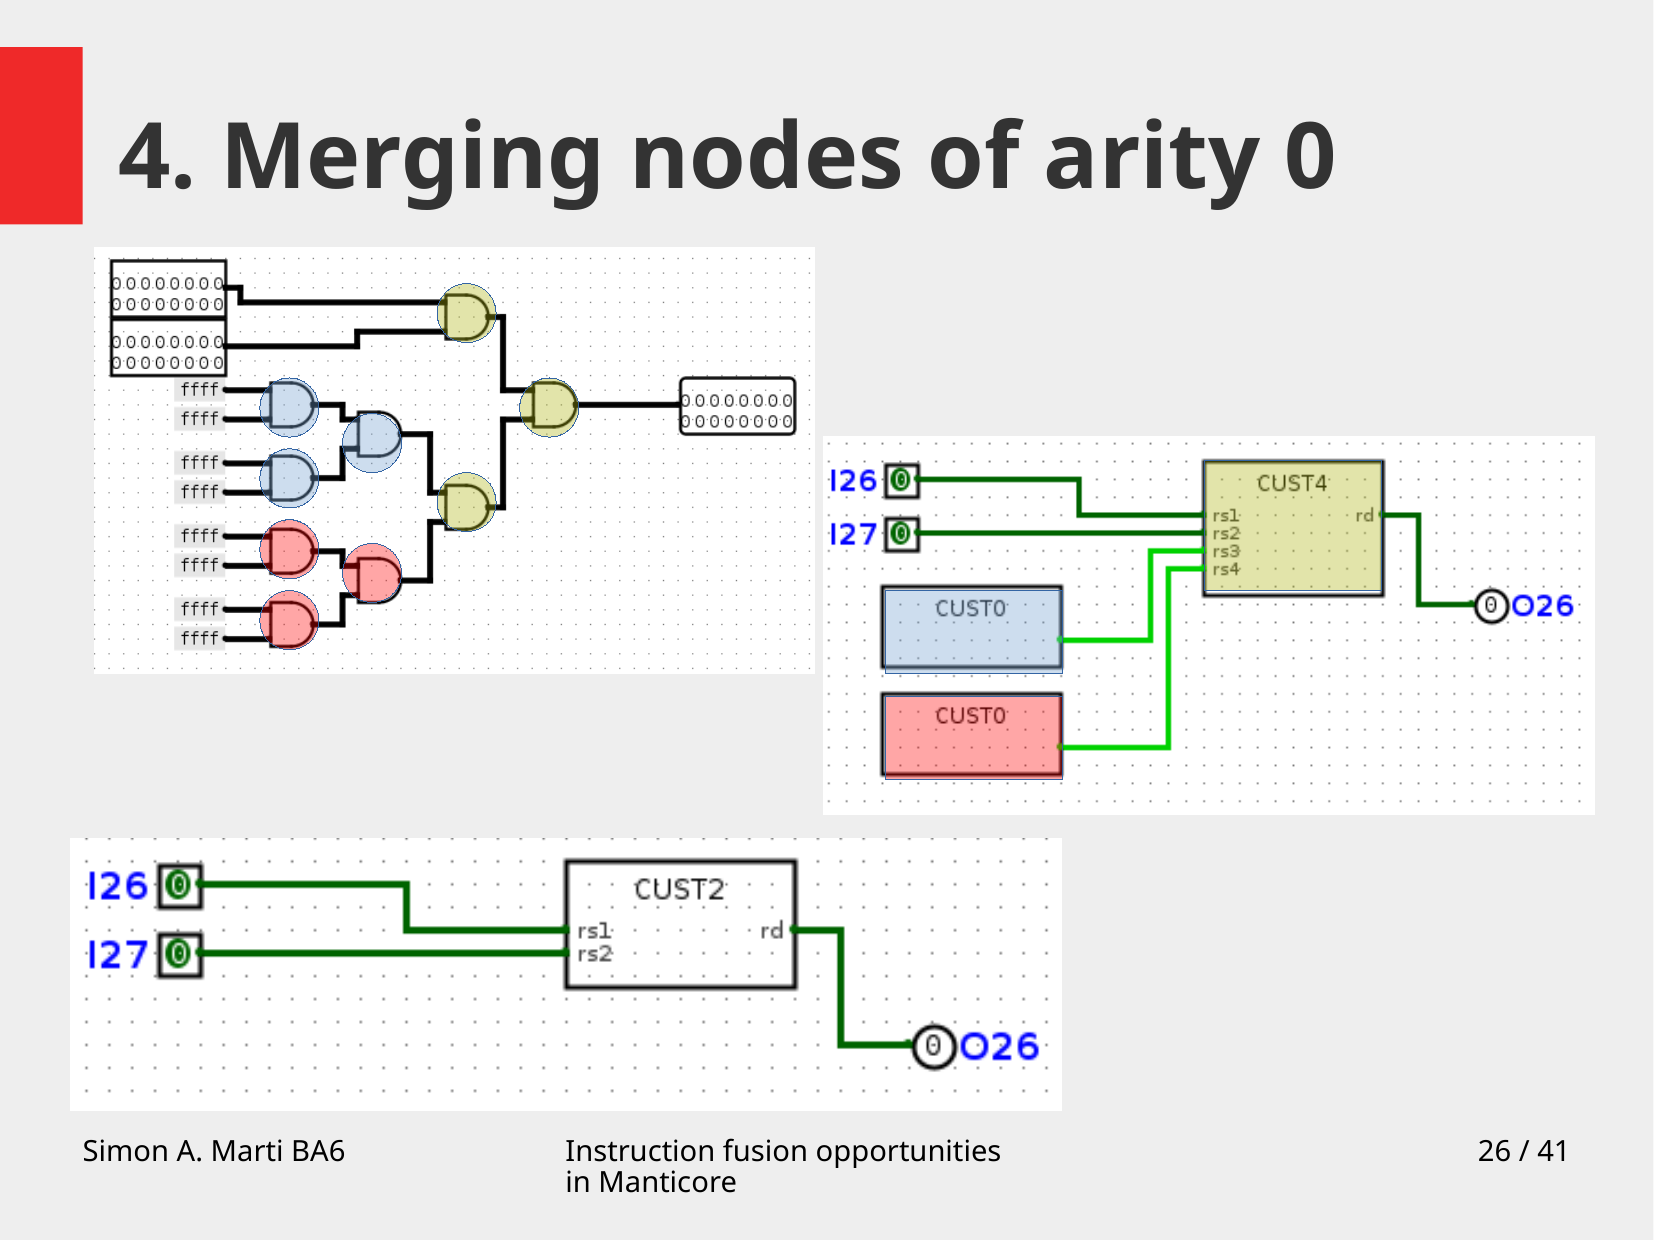

# 4. Merging nodes of arity 0
Simon A. Marti BA6
Instruction fusion opportunities in Manticore
26